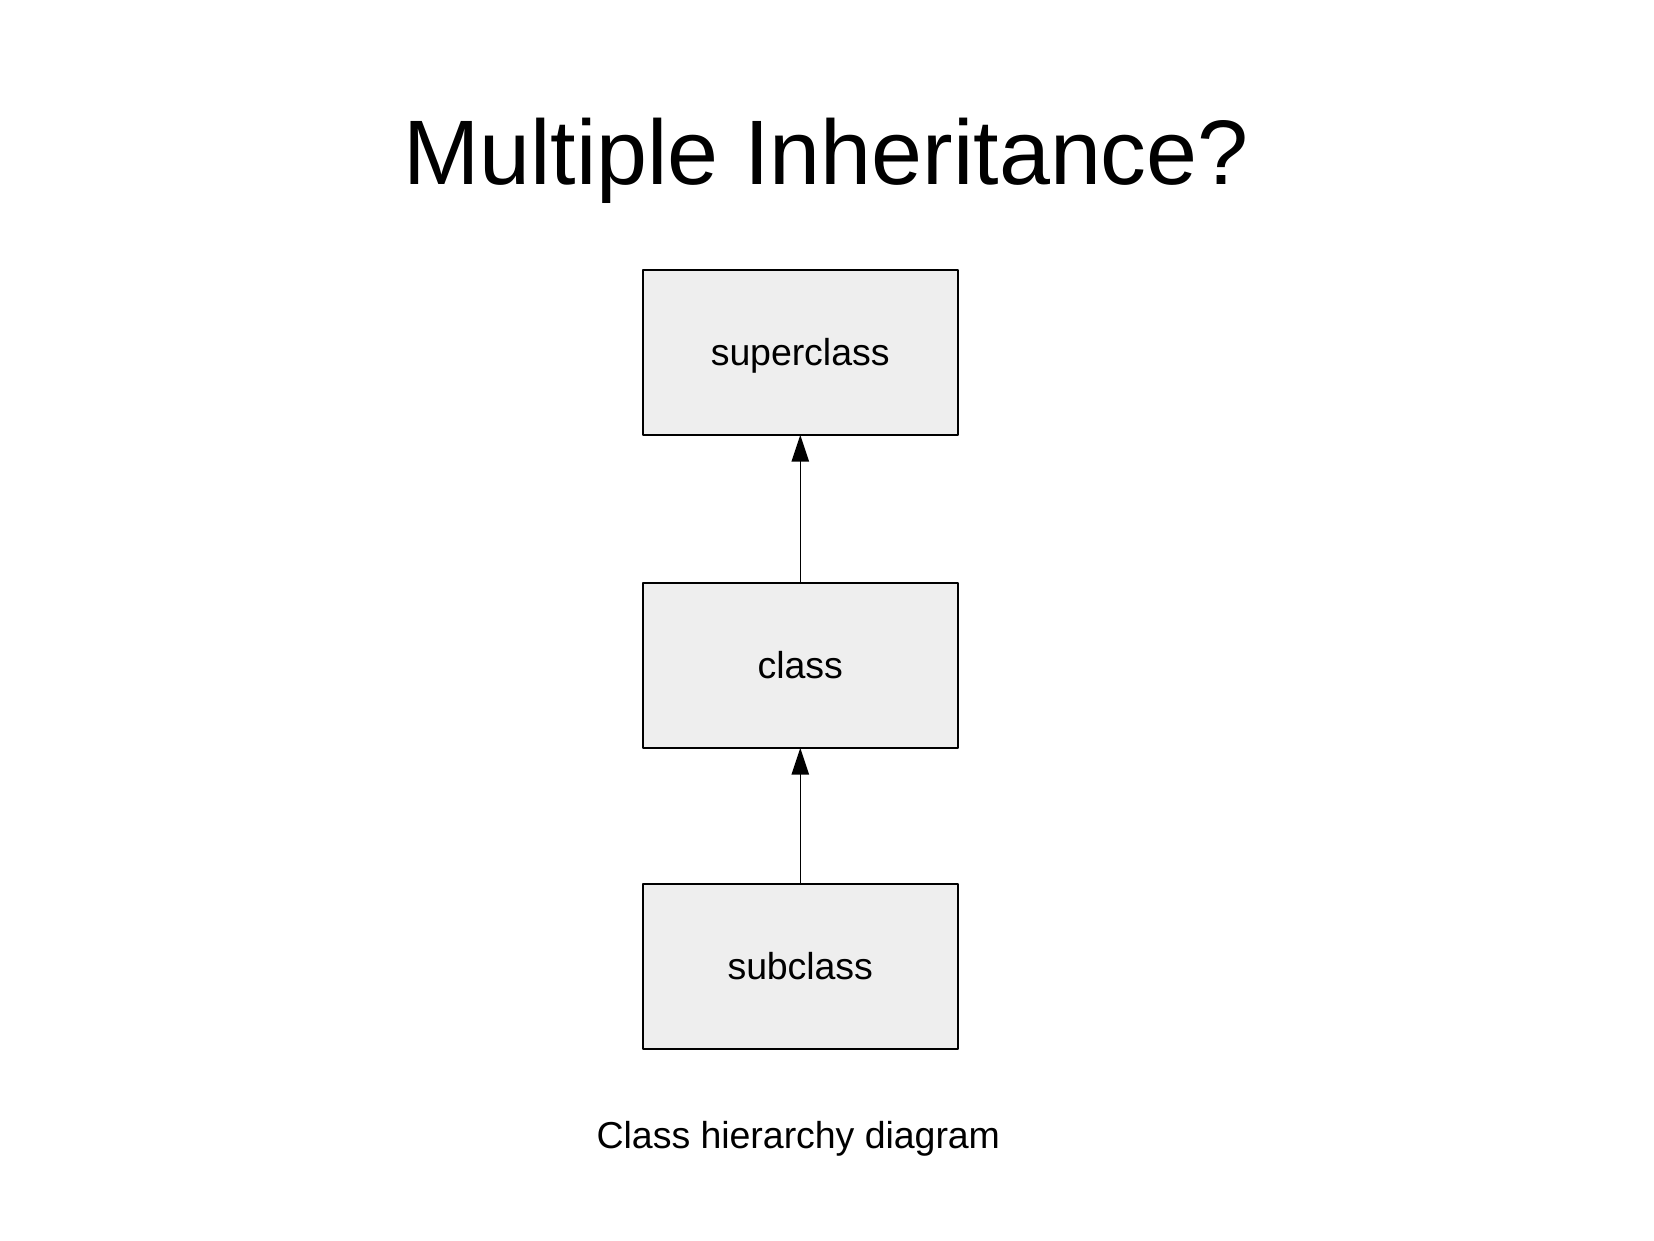

# Multiple Inheritance?
superclass
class
subclass
Class hierarchy diagram